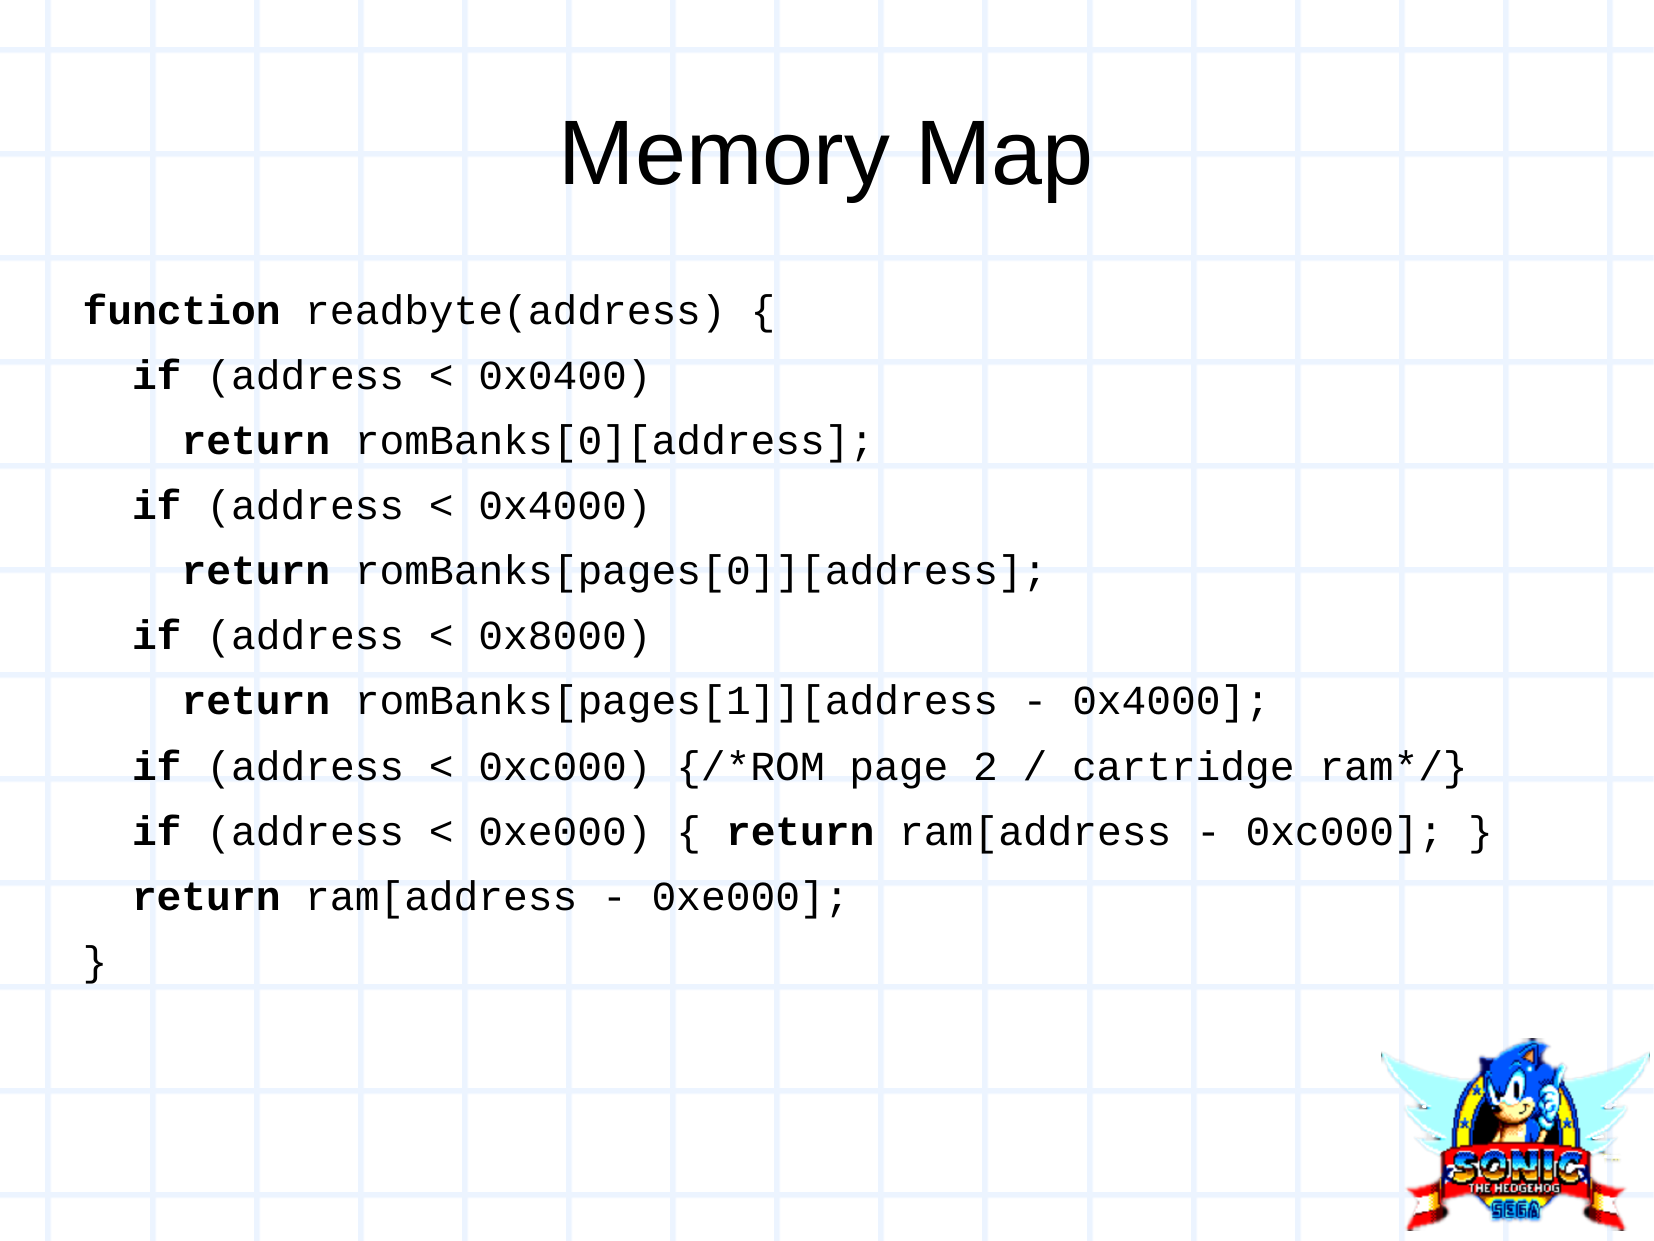

# Memory Map
function readbyte(address) {
 if (address < 0x0400)
 return romBanks[0][address];
 if (address < 0x4000)
 return romBanks[pages[0]][address];
 if (address < 0x8000)
 return romBanks[pages[1]][address - 0x4000];
 if (address < 0xc000) {/*ROM page 2 / cartridge ram*/}
 if (address < 0xe000) { return ram[address - 0xc000]; }
 return ram[address - 0xe000];
}